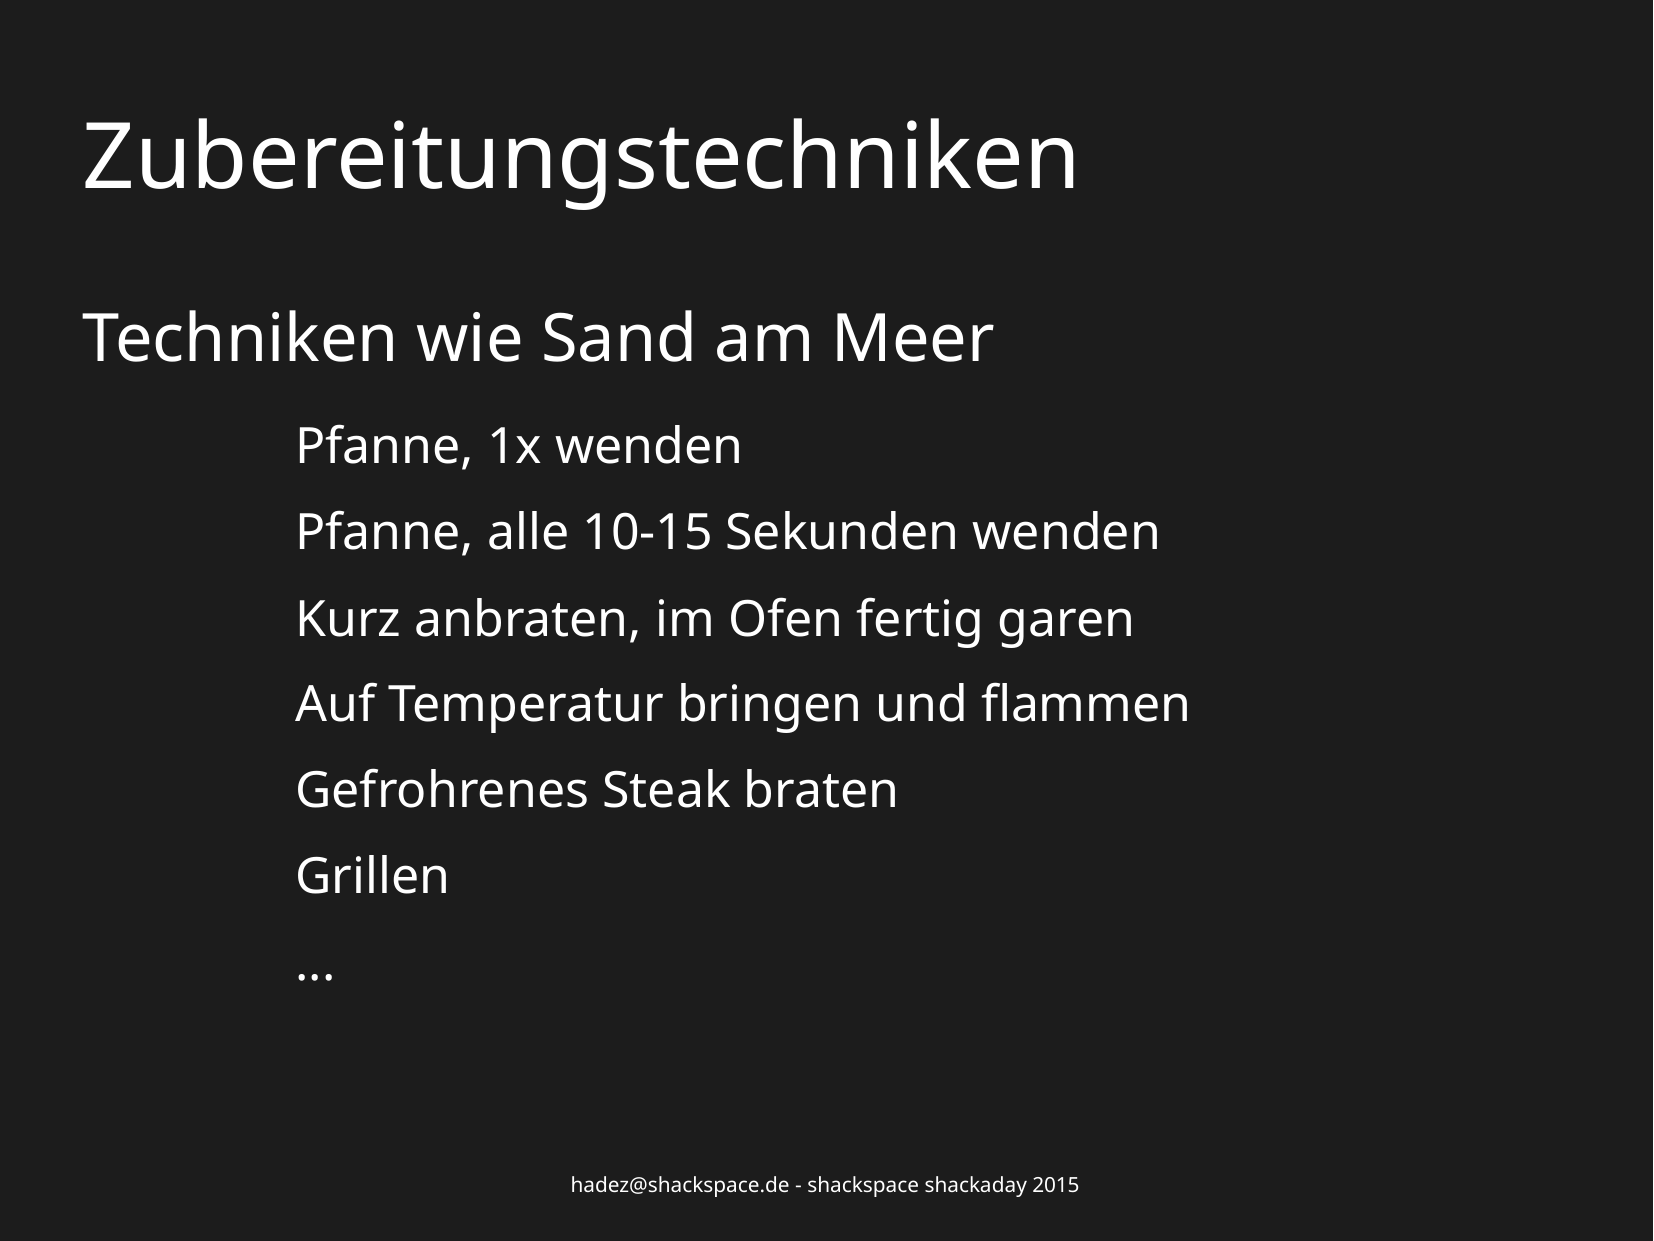

# Zubereitungstechniken
Techniken wie Sand am Meer
Pfanne, 1x wenden
Pfanne, alle 10-15 Sekunden wenden
Kurz anbraten, im Ofen fertig garen
Auf Temperatur bringen und flammen
Gefrohrenes Steak braten
Grillen
...